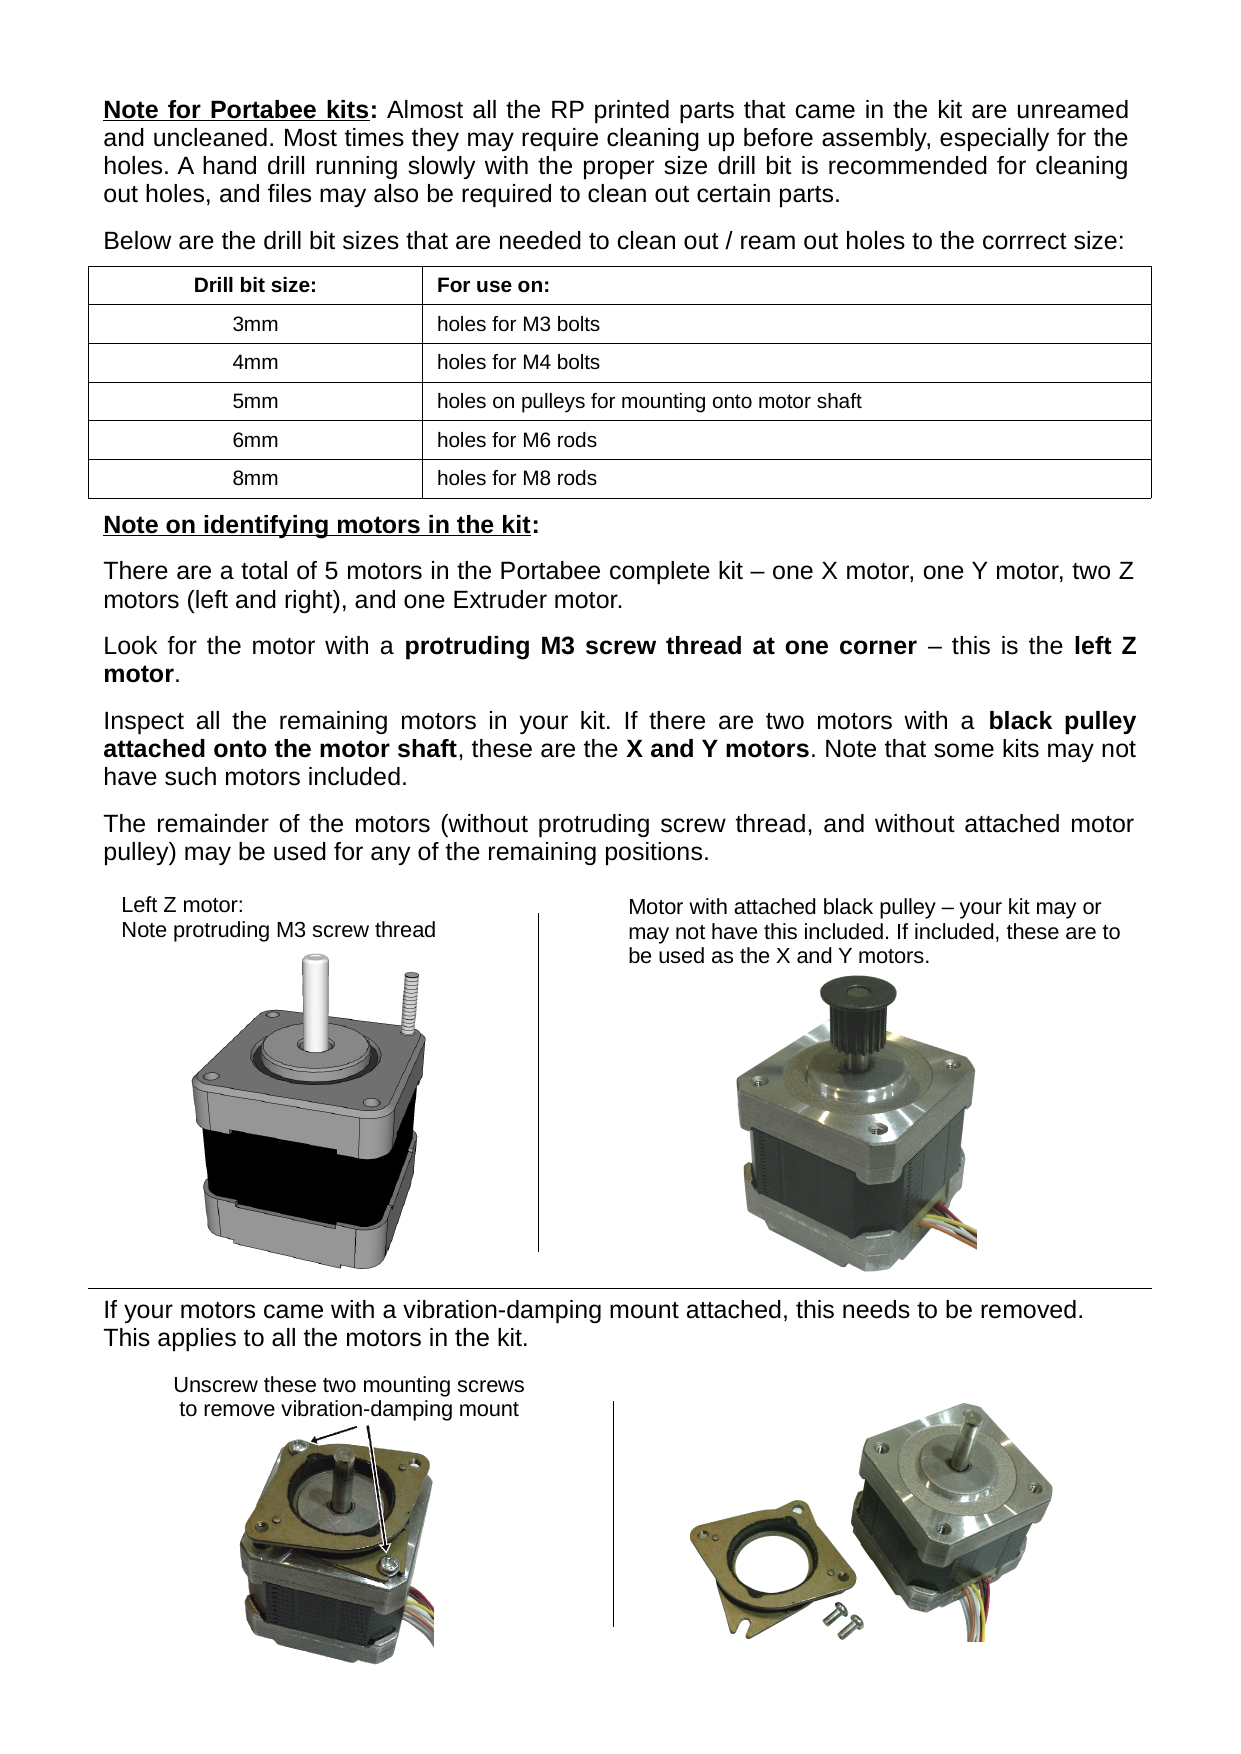

Note for Portabee kits: Almost all the RP printed parts that came in the kit are unreamed and uncleaned. Most times they may require cleaning up before assembly, especially for the holes. A hand drill running slowly with the proper size drill bit is recommended for cleaning out holes, and files may also be required to clean out certain parts.
Below are the drill bit sizes that are needed to clean out / ream out holes to the corrrect size:
| Drill bit size: | For use on: |
| --- | --- |
| 3mm | holes for M3 bolts |
| 4mm | holes for M4 bolts |
| 5mm | holes on pulleys for mounting onto motor shaft |
| 6mm | holes for M6 rods |
| 8mm | holes for M8 rods |
Note on identifying motors in the kit:
There are a total of 5 motors in the Portabee complete kit – one X motor, one Y motor, two Z motors (left and right), and one Extruder motor.
Look for the motor with a protruding M3 screw thread at one corner – this is the left Z motor.
Inspect all the remaining motors in your kit. If there are two motors with a black pulley attached onto the motor shaft, these are the X and Y motors. Note that some kits may not have such motors included.
The remainder of the motors (without protruding screw thread, and without attached motor pulley) may be used for any of the remaining positions.
Left Z motor:
Note protruding M3 screw thread
Motor with attached black pulley – your kit may or
may not have this included. If included, these are to
be used as the X and Y motors.
If your motors came with a vibration-damping mount attached, this needs to be removed.
This applies to all the motors in the kit.
Unscrew these two mounting screws
to remove vibration-damping mount